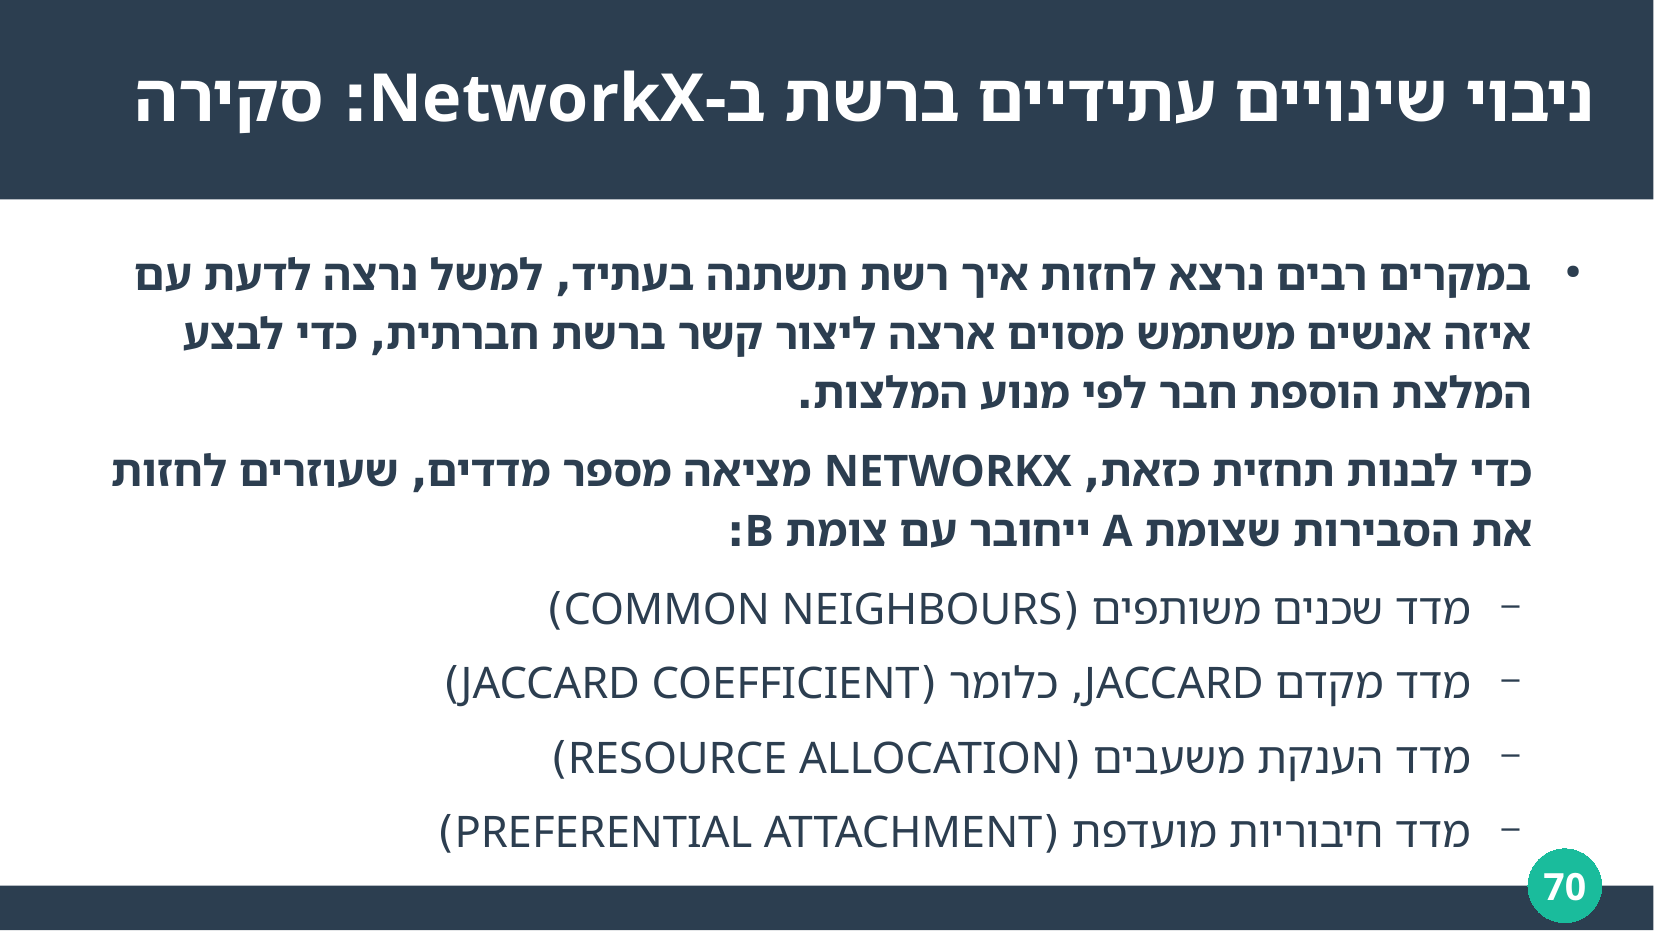

# ניבוי שינויים עתידיים ברשת ב-NetworkX: סקירה
במקרים רבים נרצא לחזות איך רשת תשתנה בעתיד, למשל נרצה לדעת עם איזה אנשים משתמש מסוים ארצה ליצור קשר ברשת חברתית, כדי לבצע המלצת הוספת חבר לפי מנוע המלצות.
כדי לבנות תחזית כזאת, NETWORKX מציאה מספר מדדים, שעוזרים לחזות את הסבירות שצומת A ייחובר עם צומת B:
מדד שכנים משותפים (COMMON NEIGHBOURS)
מדד מקדם JACCARD, כלומר (JACCARD COEFFICIENT)
מדד הענקת משעבים (RESOURCE ALLOCATION)
מדד חיבוריות מועדפת (PREFERENTIAL ATTACHMENT)
70